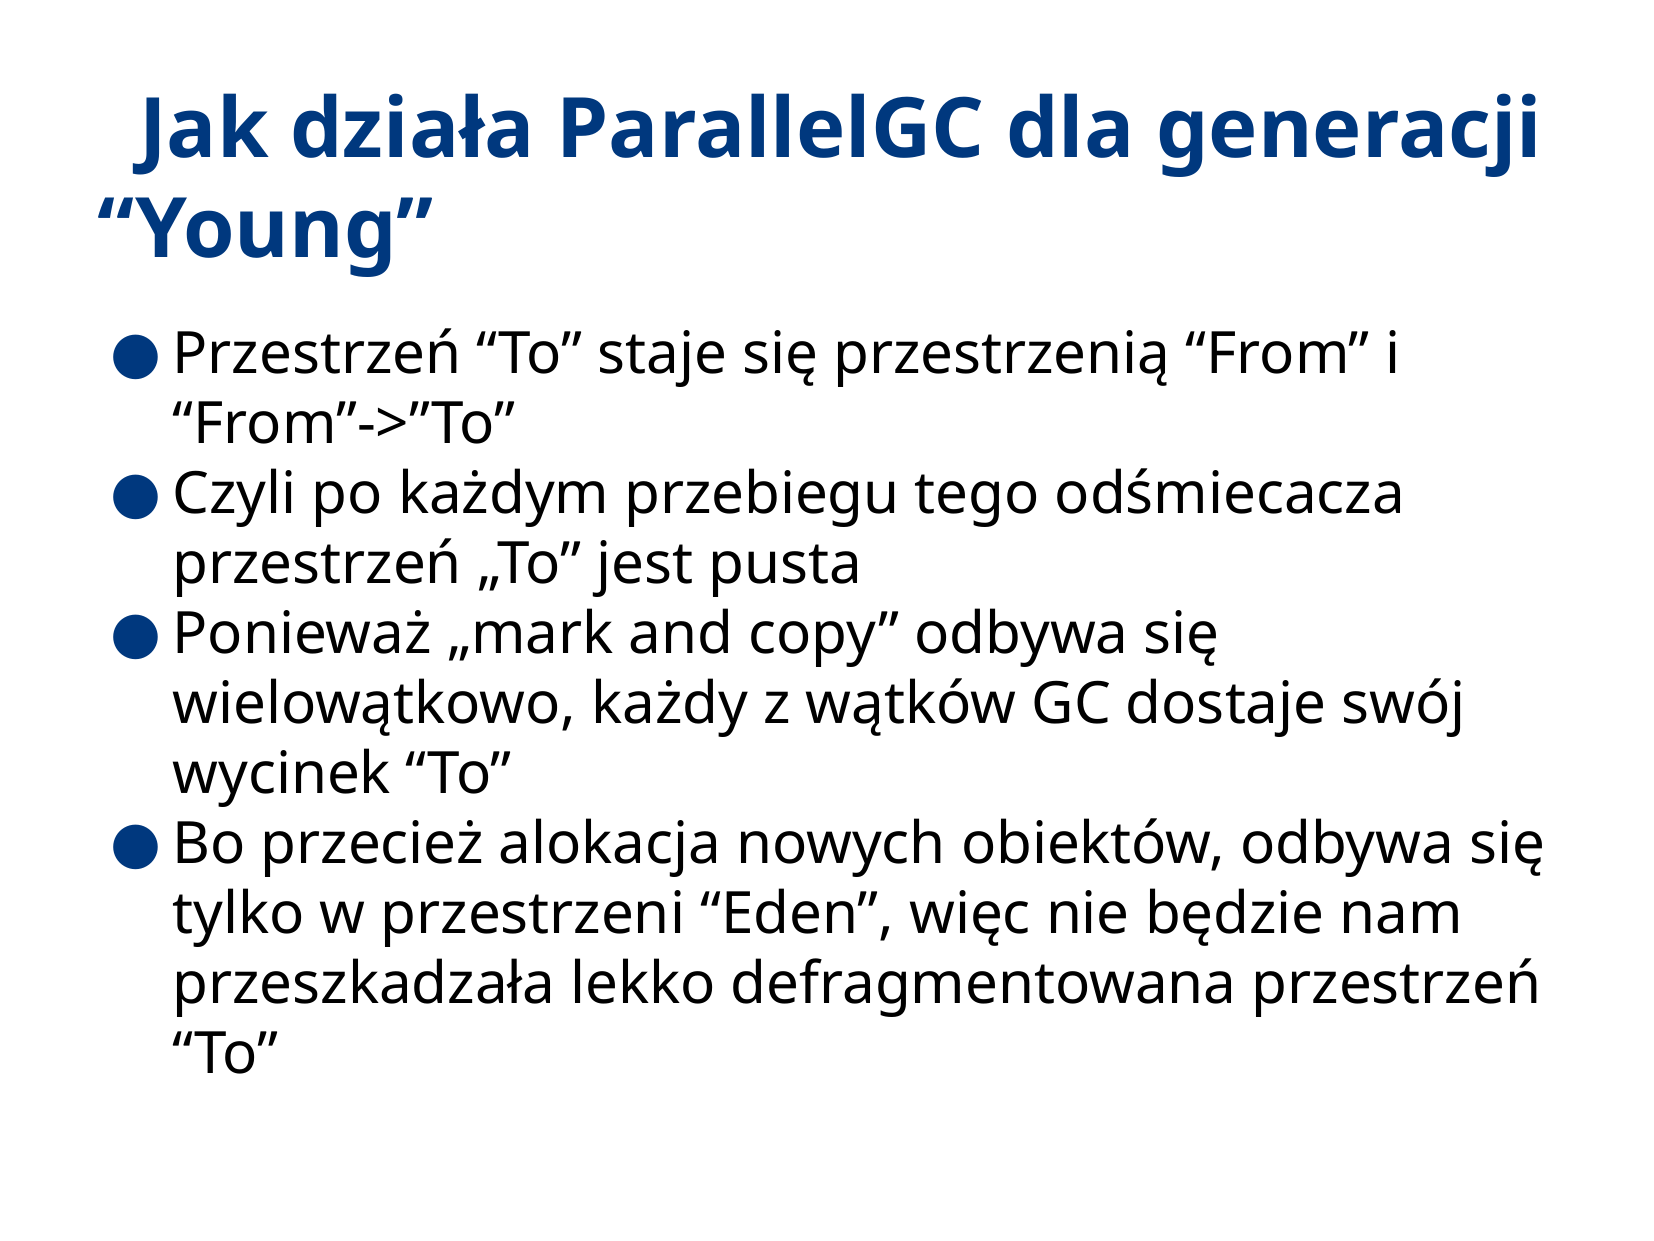

Jak działa ParallelGC dla generacji “Young”
# Przestrzeń “To” staje się przestrzenią “From” i “From”->”To”
Czyli po każdym przebiegu tego odśmiecacza przestrzeń „To” jest pusta
Ponieważ „mark and copy” odbywa się wielowątkowo, każdy z wątków GC dostaje swój wycinek “To”
Bo przecież alokacja nowych obiektów, odbywa się tylko w przestrzeni “Eden”, więc nie będzie nam przeszkadzała lekko defragmentowana przestrzeń “To”